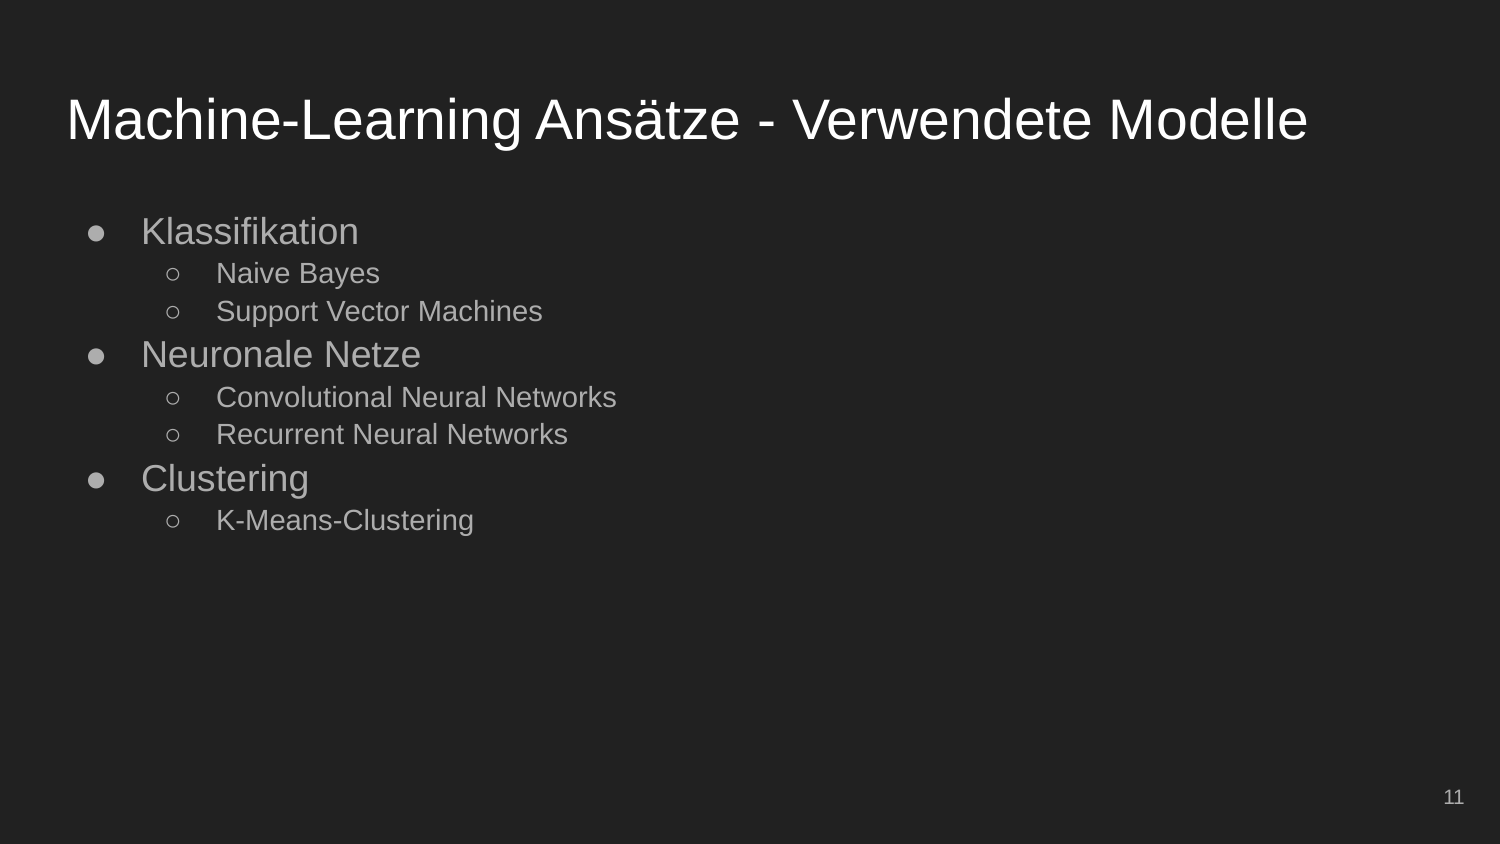

# Machine-Learning Ansätze - Verwendete Modelle
Klassifikation
Naive Bayes
Support Vector Machines
Neuronale Netze
Convolutional Neural Networks
Recurrent Neural Networks
Clustering
K-Means-Clustering